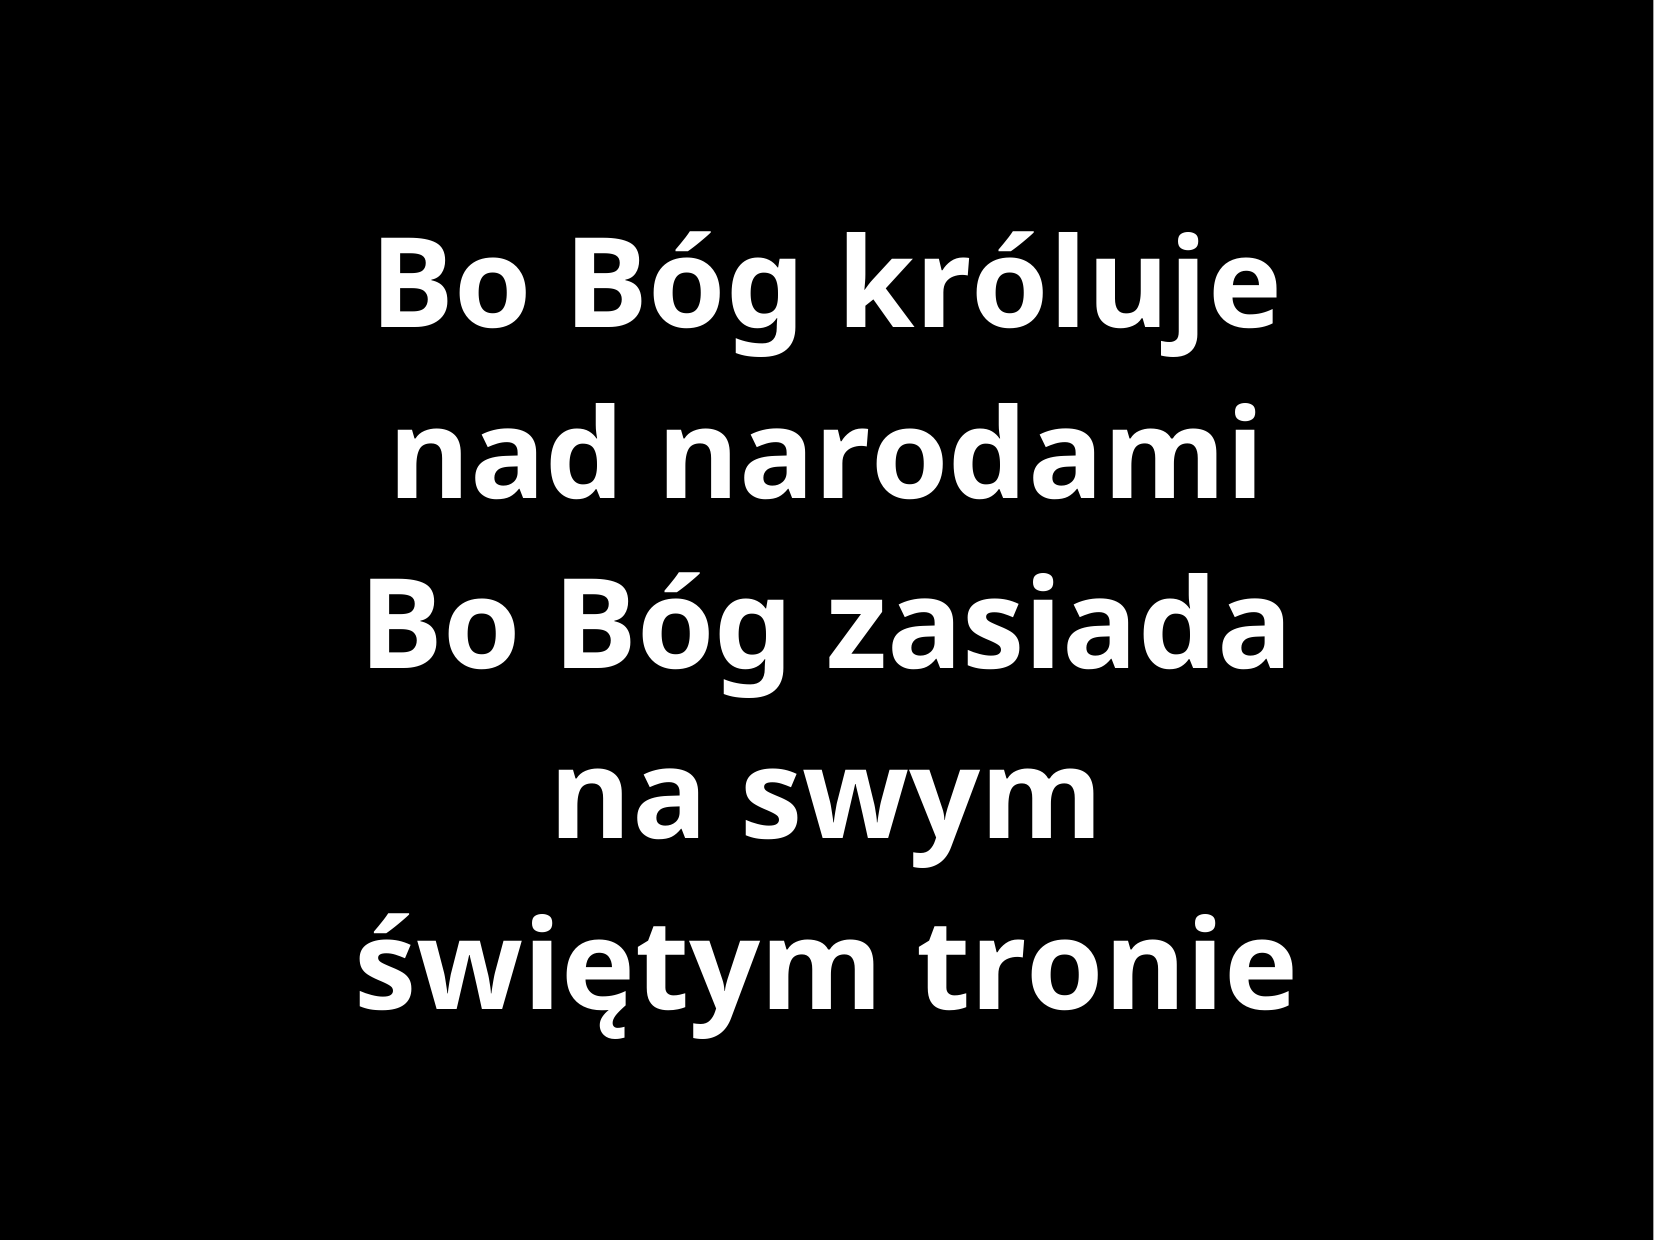

# Bo Bóg króluje nad narodami Bo Bóg zasiada na swym świętym tronie